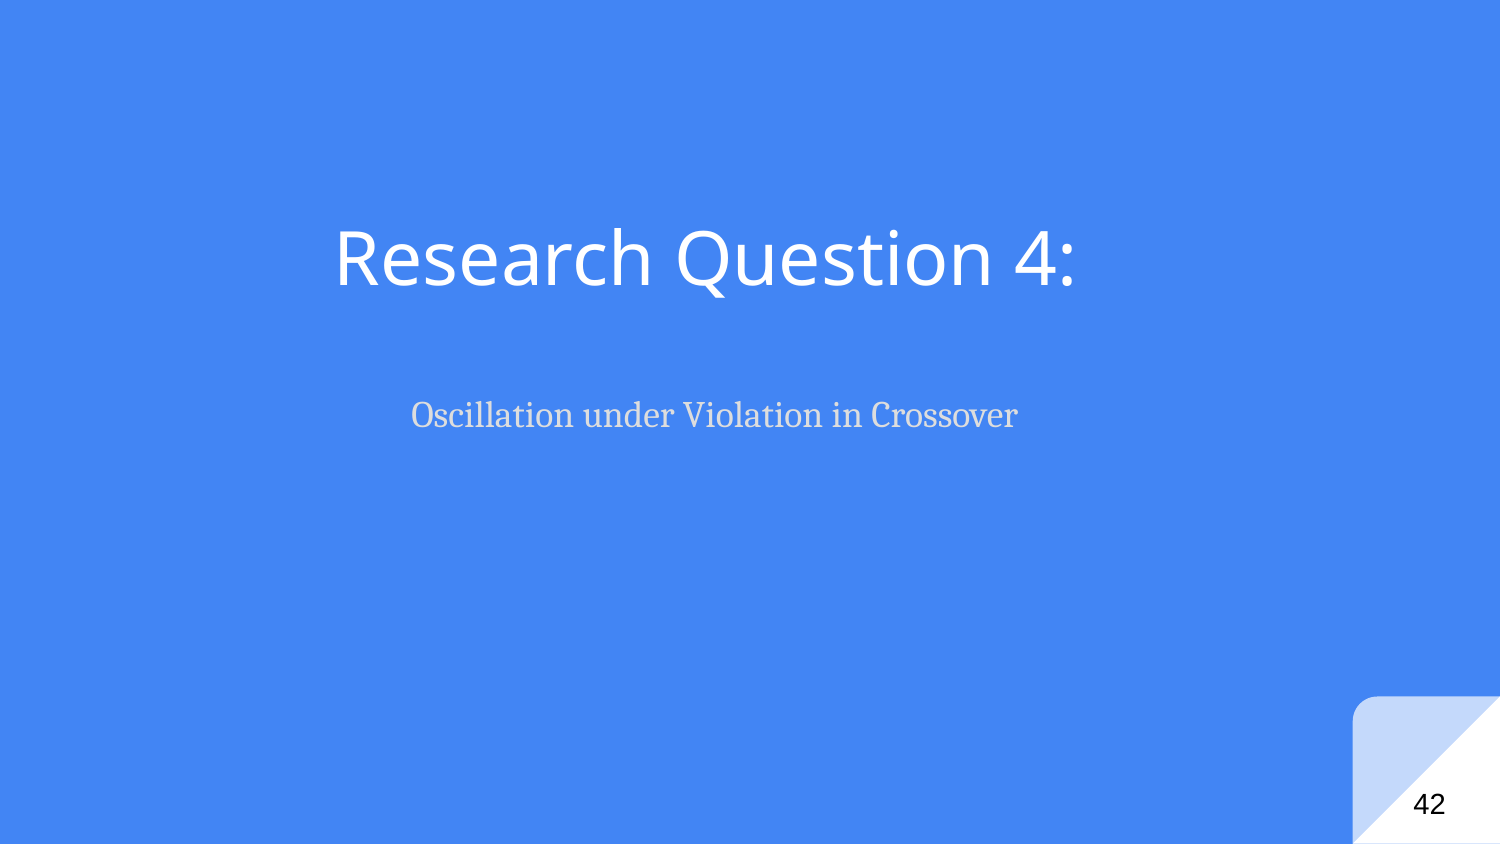

# Research Question 4:
Oscillation under Violation in Crossover
42